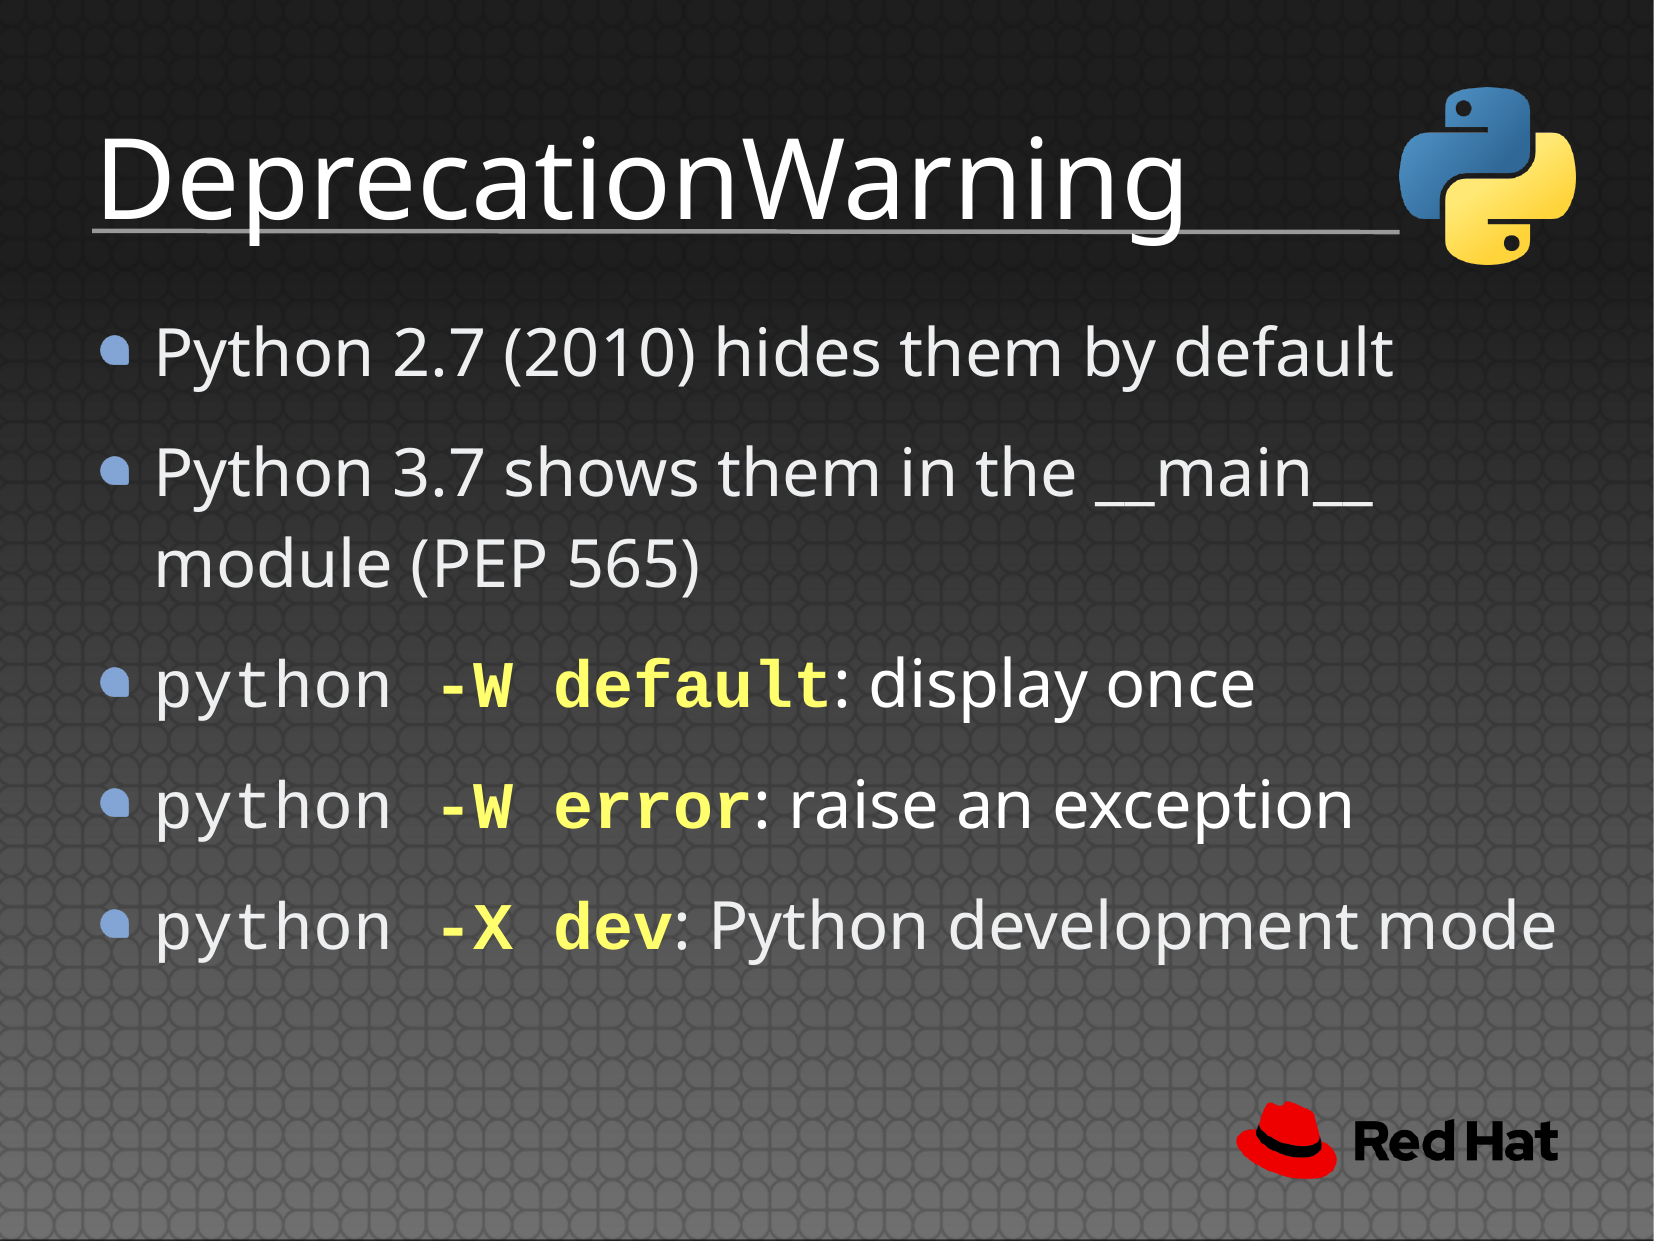

DeprecationWarning
# Python 2.7 (2010) hides them by default
Python 3.7 shows them in the __main__ module (PEP 565)
python -W default: display once
python -W error: raise an exception
python -X dev: Python development mode